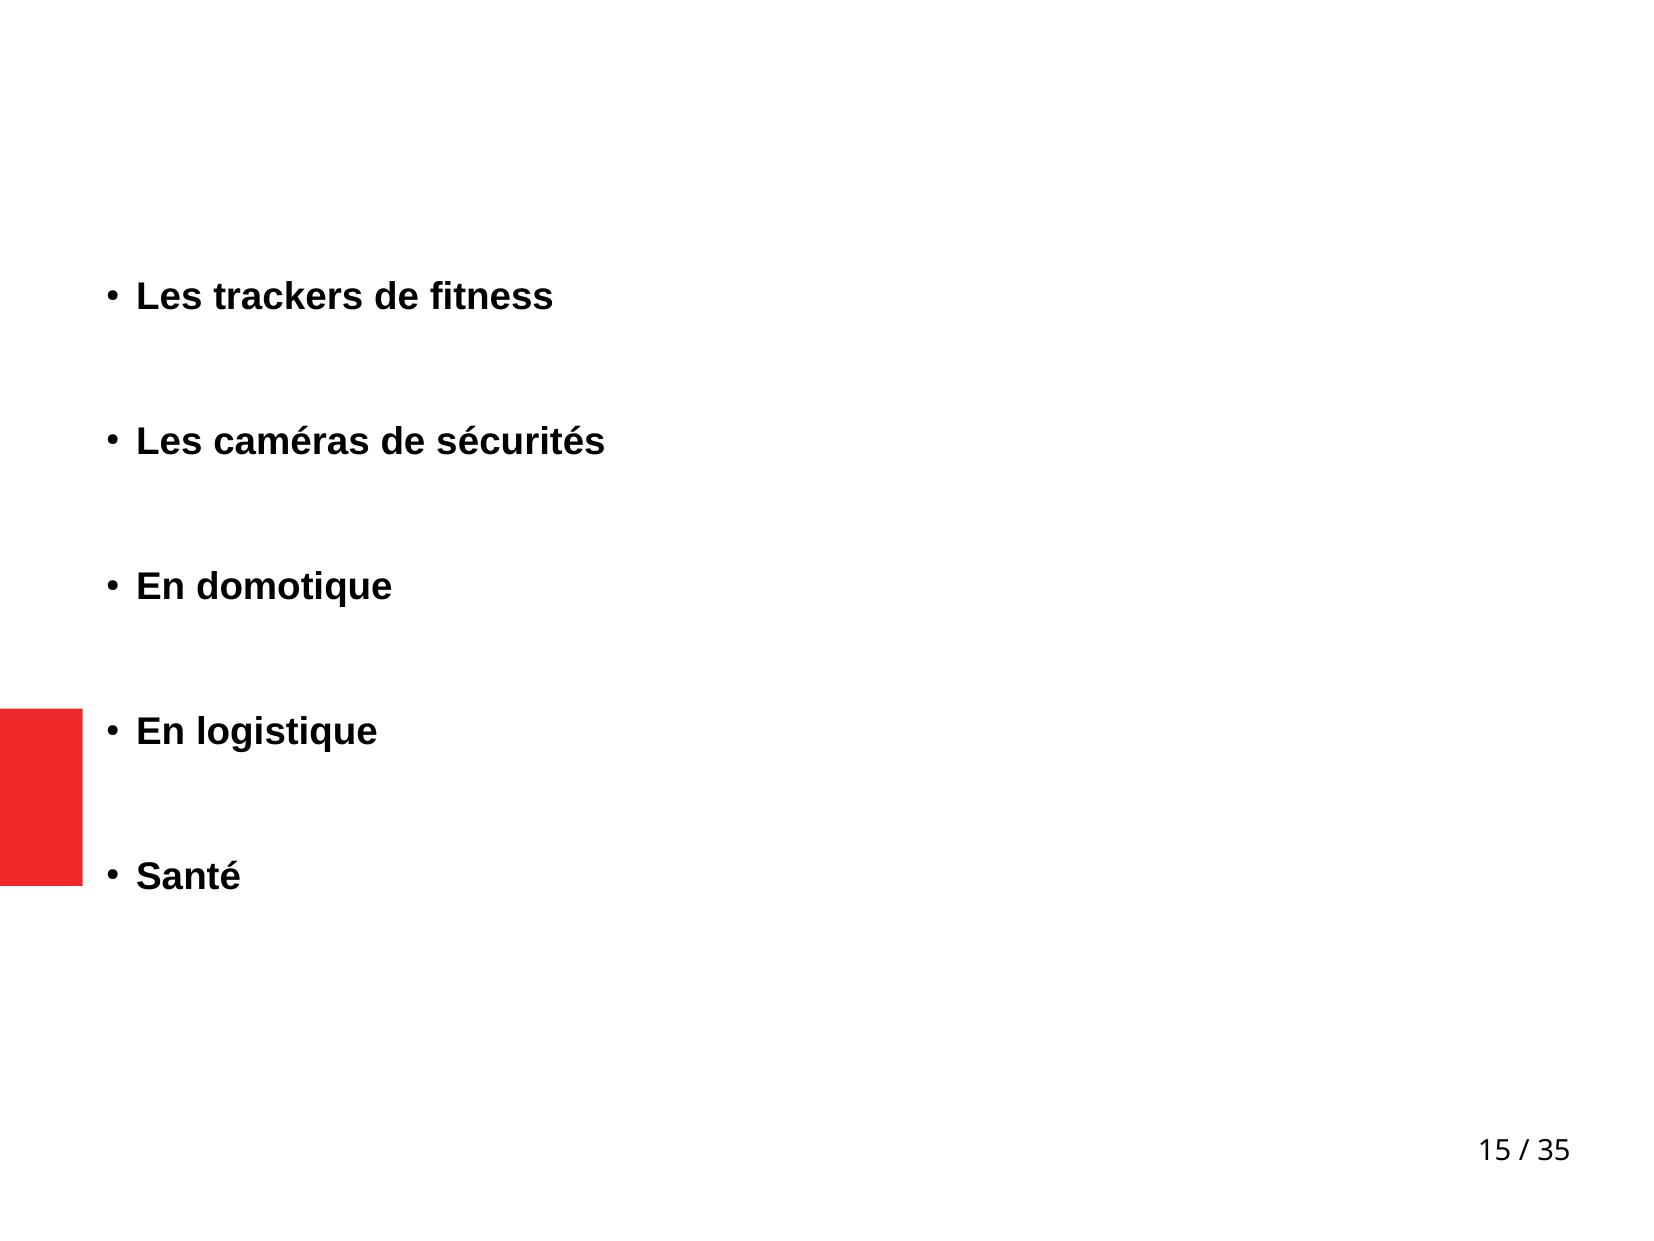

#
Les trackers de fitness
Les caméras de sécurités
En domotique
En logistique
Santé
15